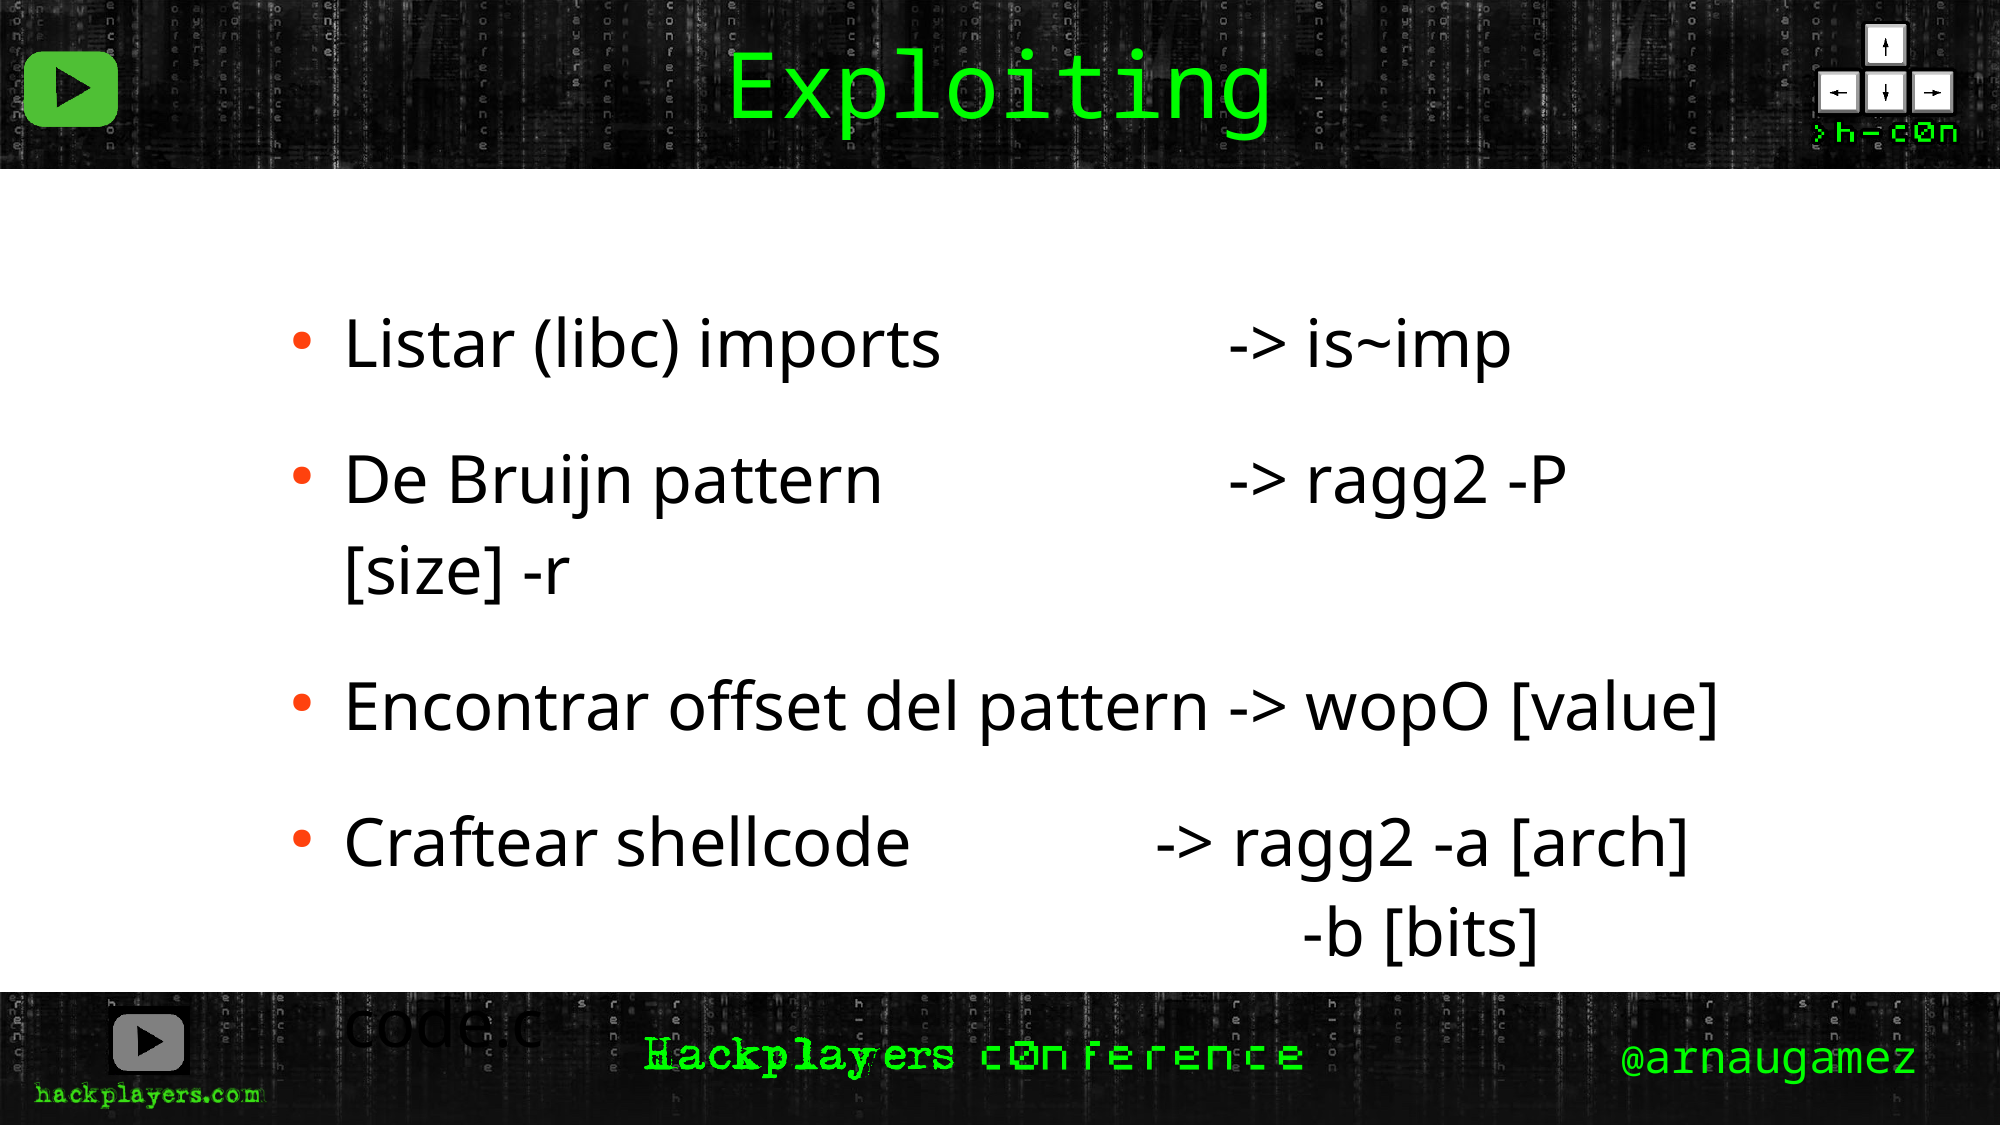

# Exploiting
Listar (libc) imports				-> is~imp
De Bruijn pattern					-> ragg2 -P [size] -r
Encontrar offset del pattern 	-> wopO [value]
Craftear shellcode 				-> ragg2 -a [arch] 													-b [bits] code.c